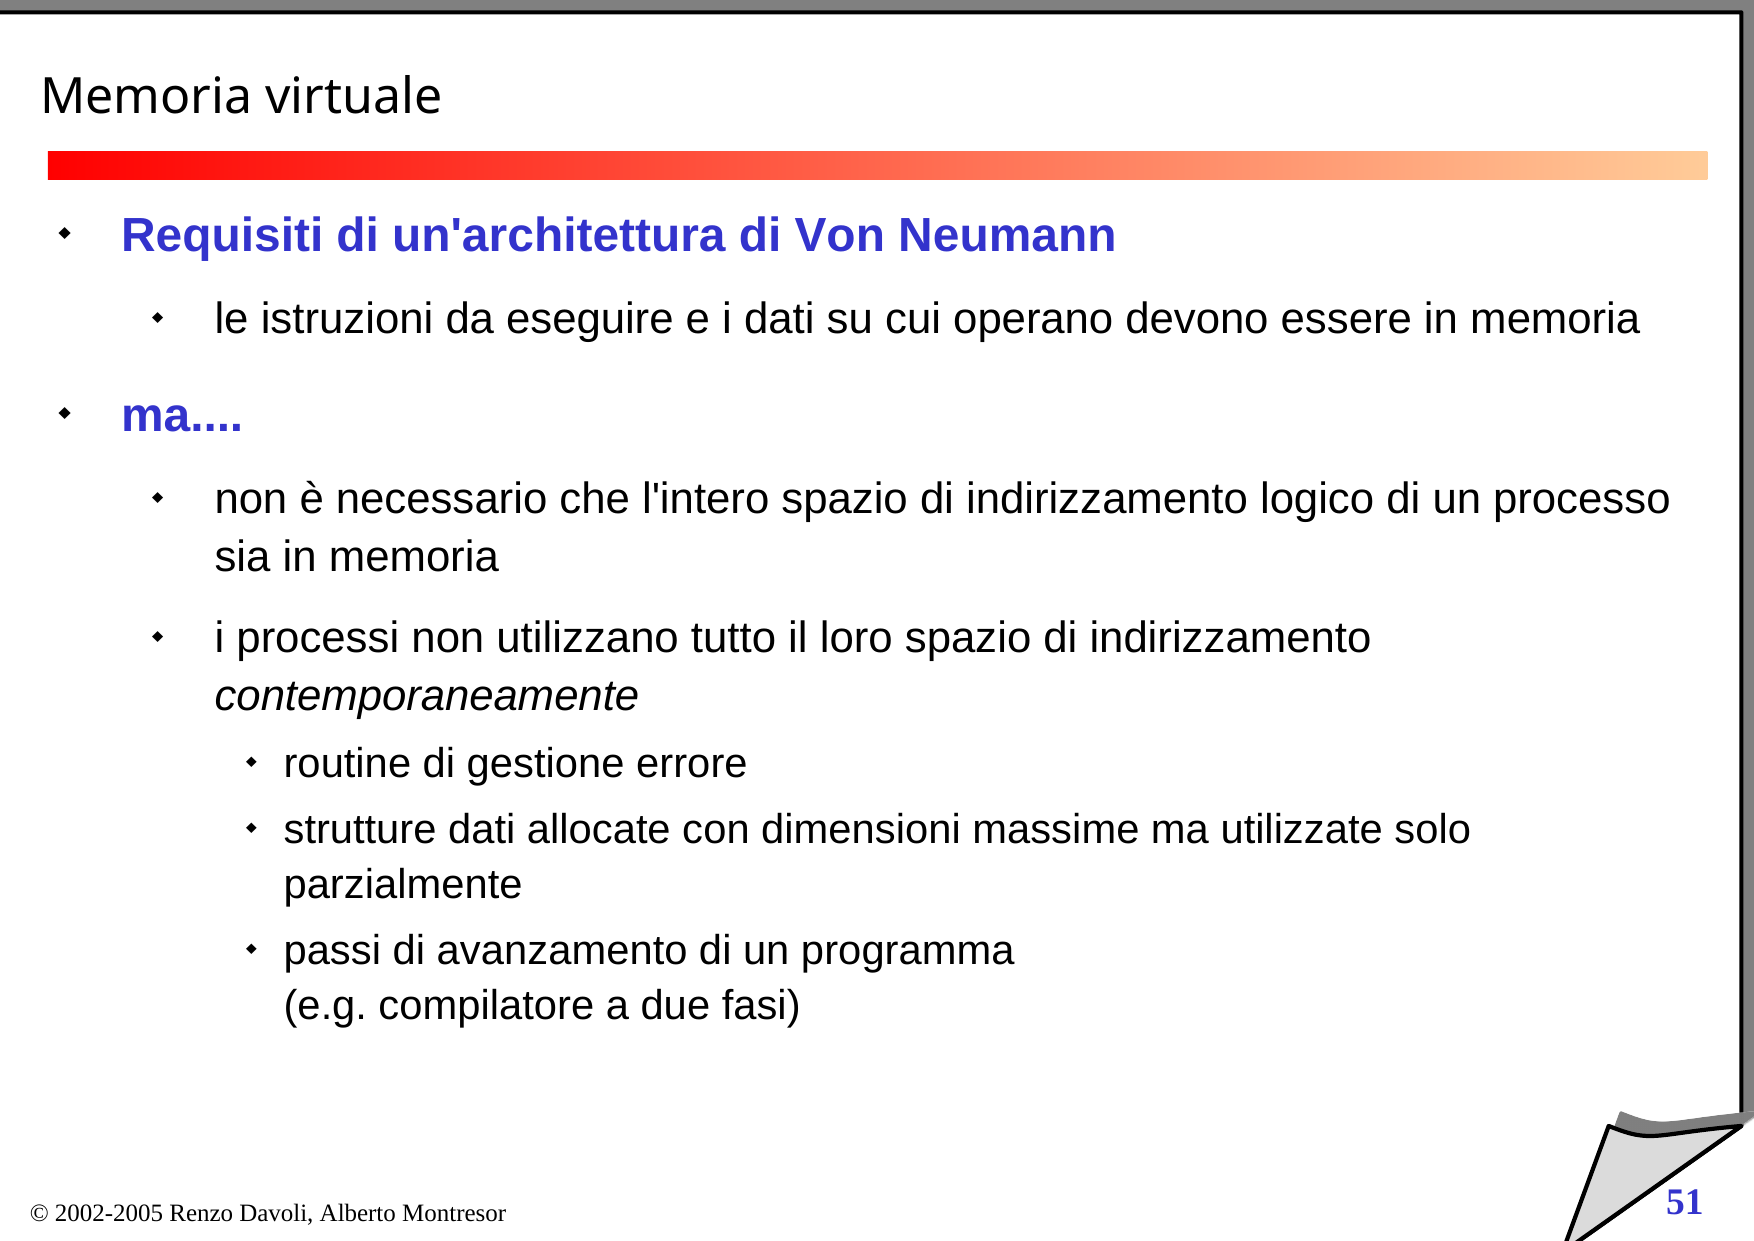

# Memoria virtuale
Requisiti di un'architettura di Von Neumann
le istruzioni da eseguire e i dati su cui operano devono essere in memoria
ma....
non è necessario che l'intero spazio di indirizzamento logico di un processo sia in memoria
i processi non utilizzano tutto il loro spazio di indirizzamento contemporaneamente
routine di gestione errore
strutture dati allocate con dimensioni massime ma utilizzate solo parzialmente
passi di avanzamento di un programma
(e.g. compilatore a due fasi)